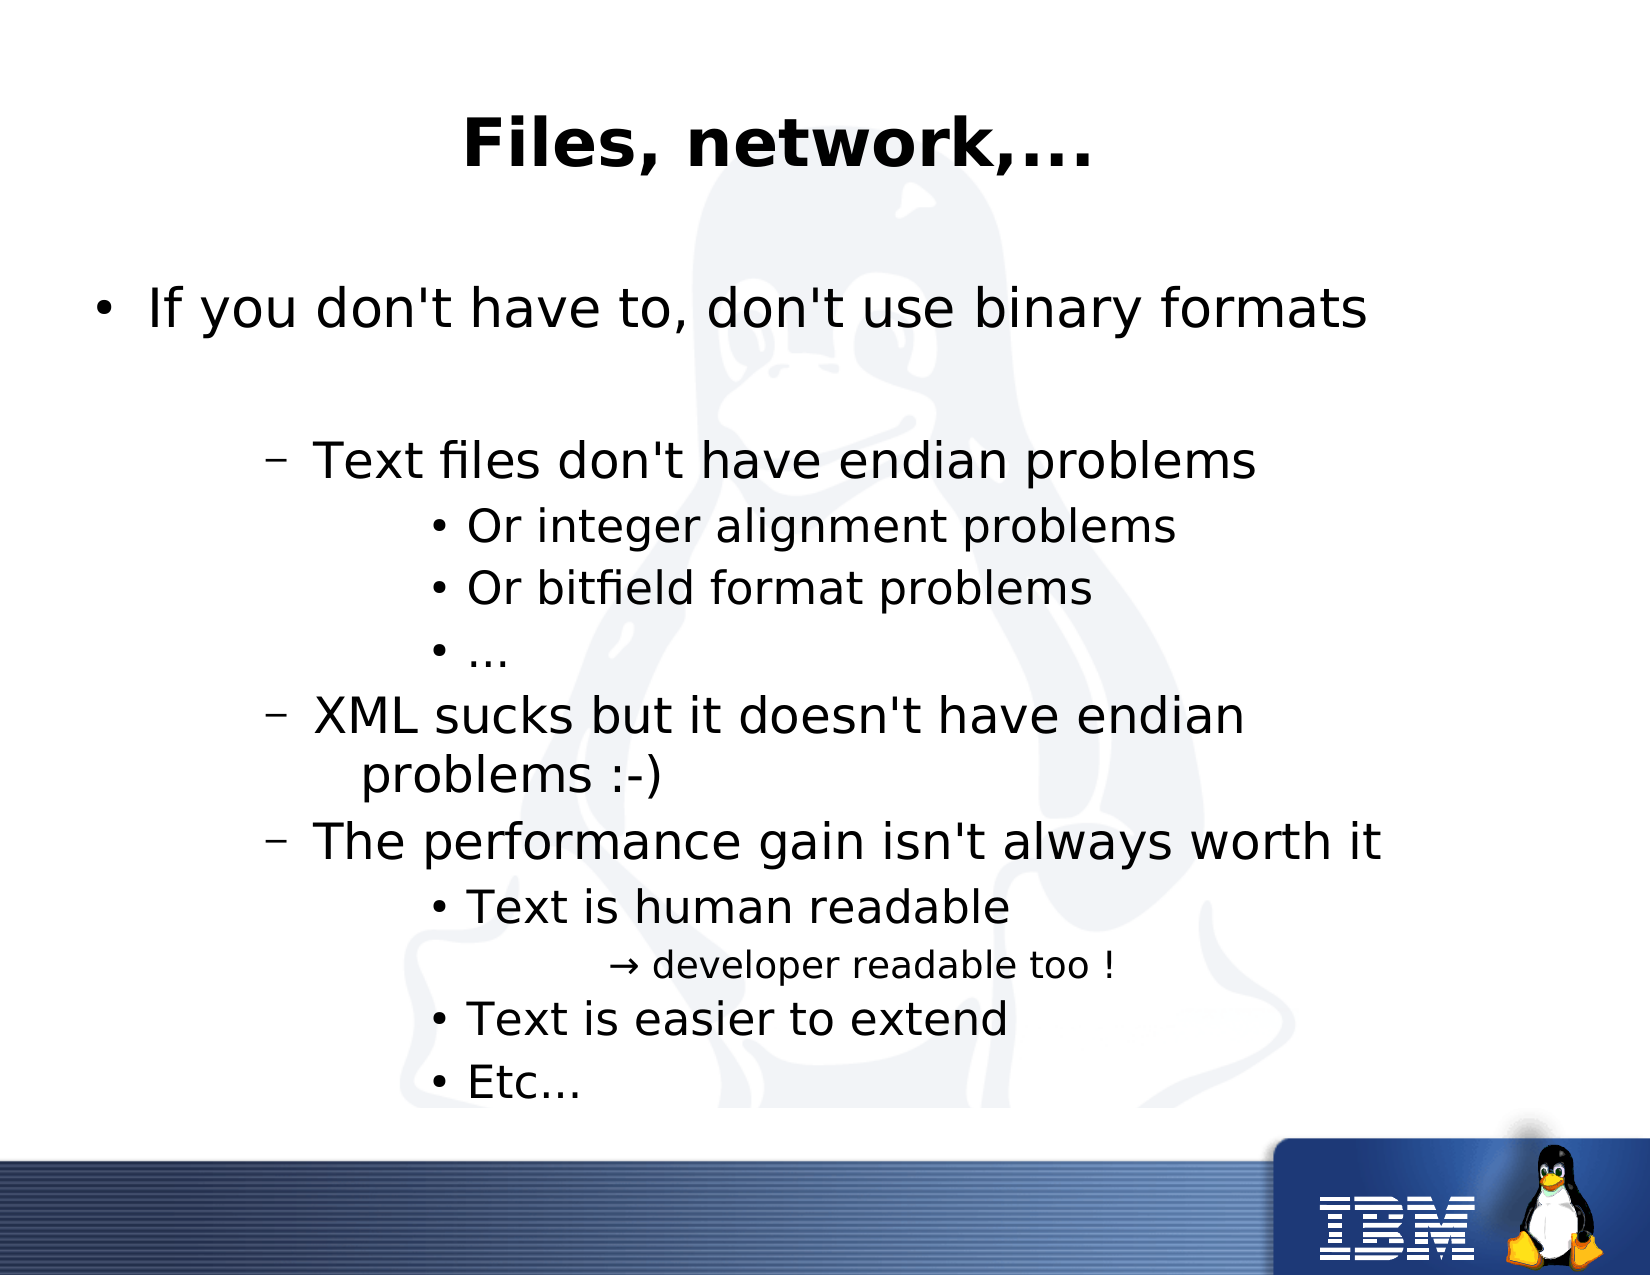

# Files, network,...
If you don't have to, don't use binary formats
Text files don't have endian problems
Or integer alignment problems
Or bitfield format problems
...
XML sucks but it doesn't have endian problems :-)
The performance gain isn't always worth it
Text is human readable
→ developer readable too !
Text is easier to extend
Etc...